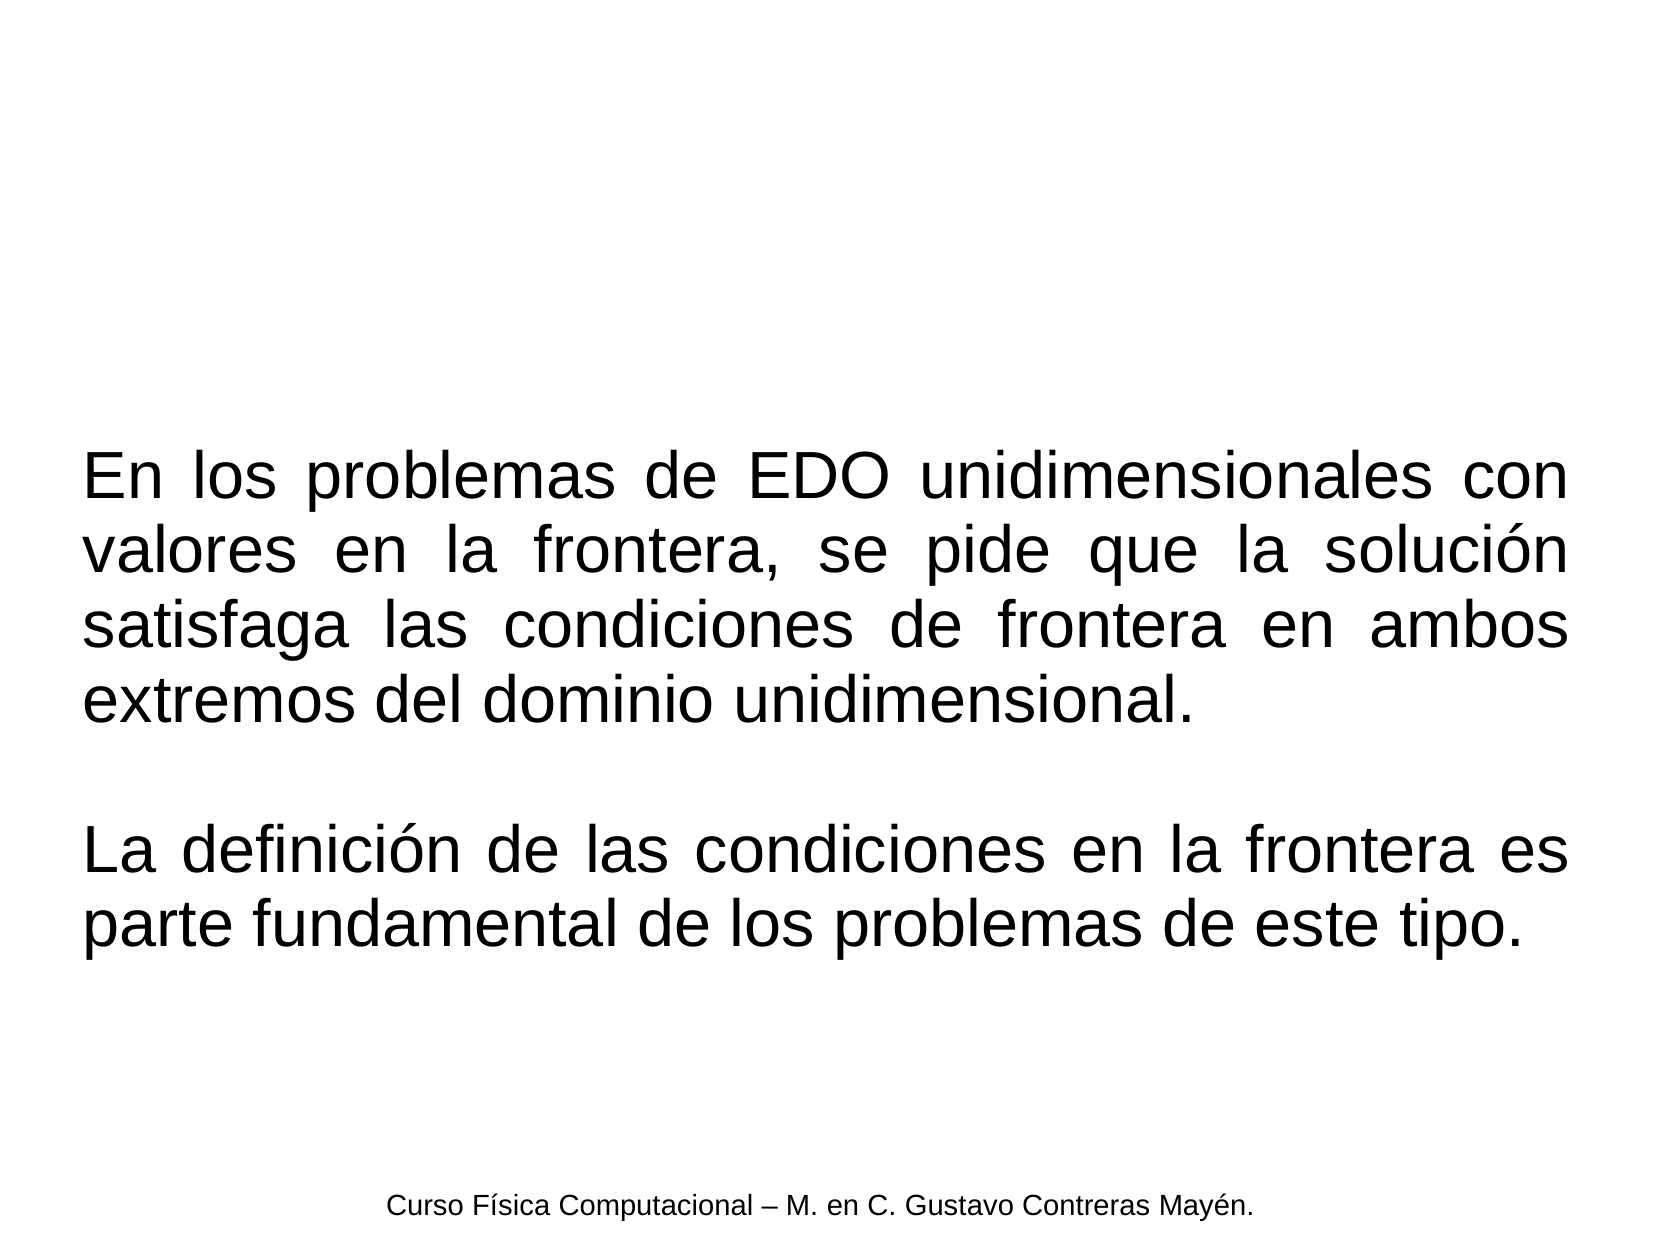

#
En los problemas de EDO unidimensionales con valores en la frontera, se pide que la solución satisfaga las condiciones de frontera en ambos extremos del dominio unidimensional.
La definición de las condiciones en la frontera es parte fundamental de los problemas de este tipo.